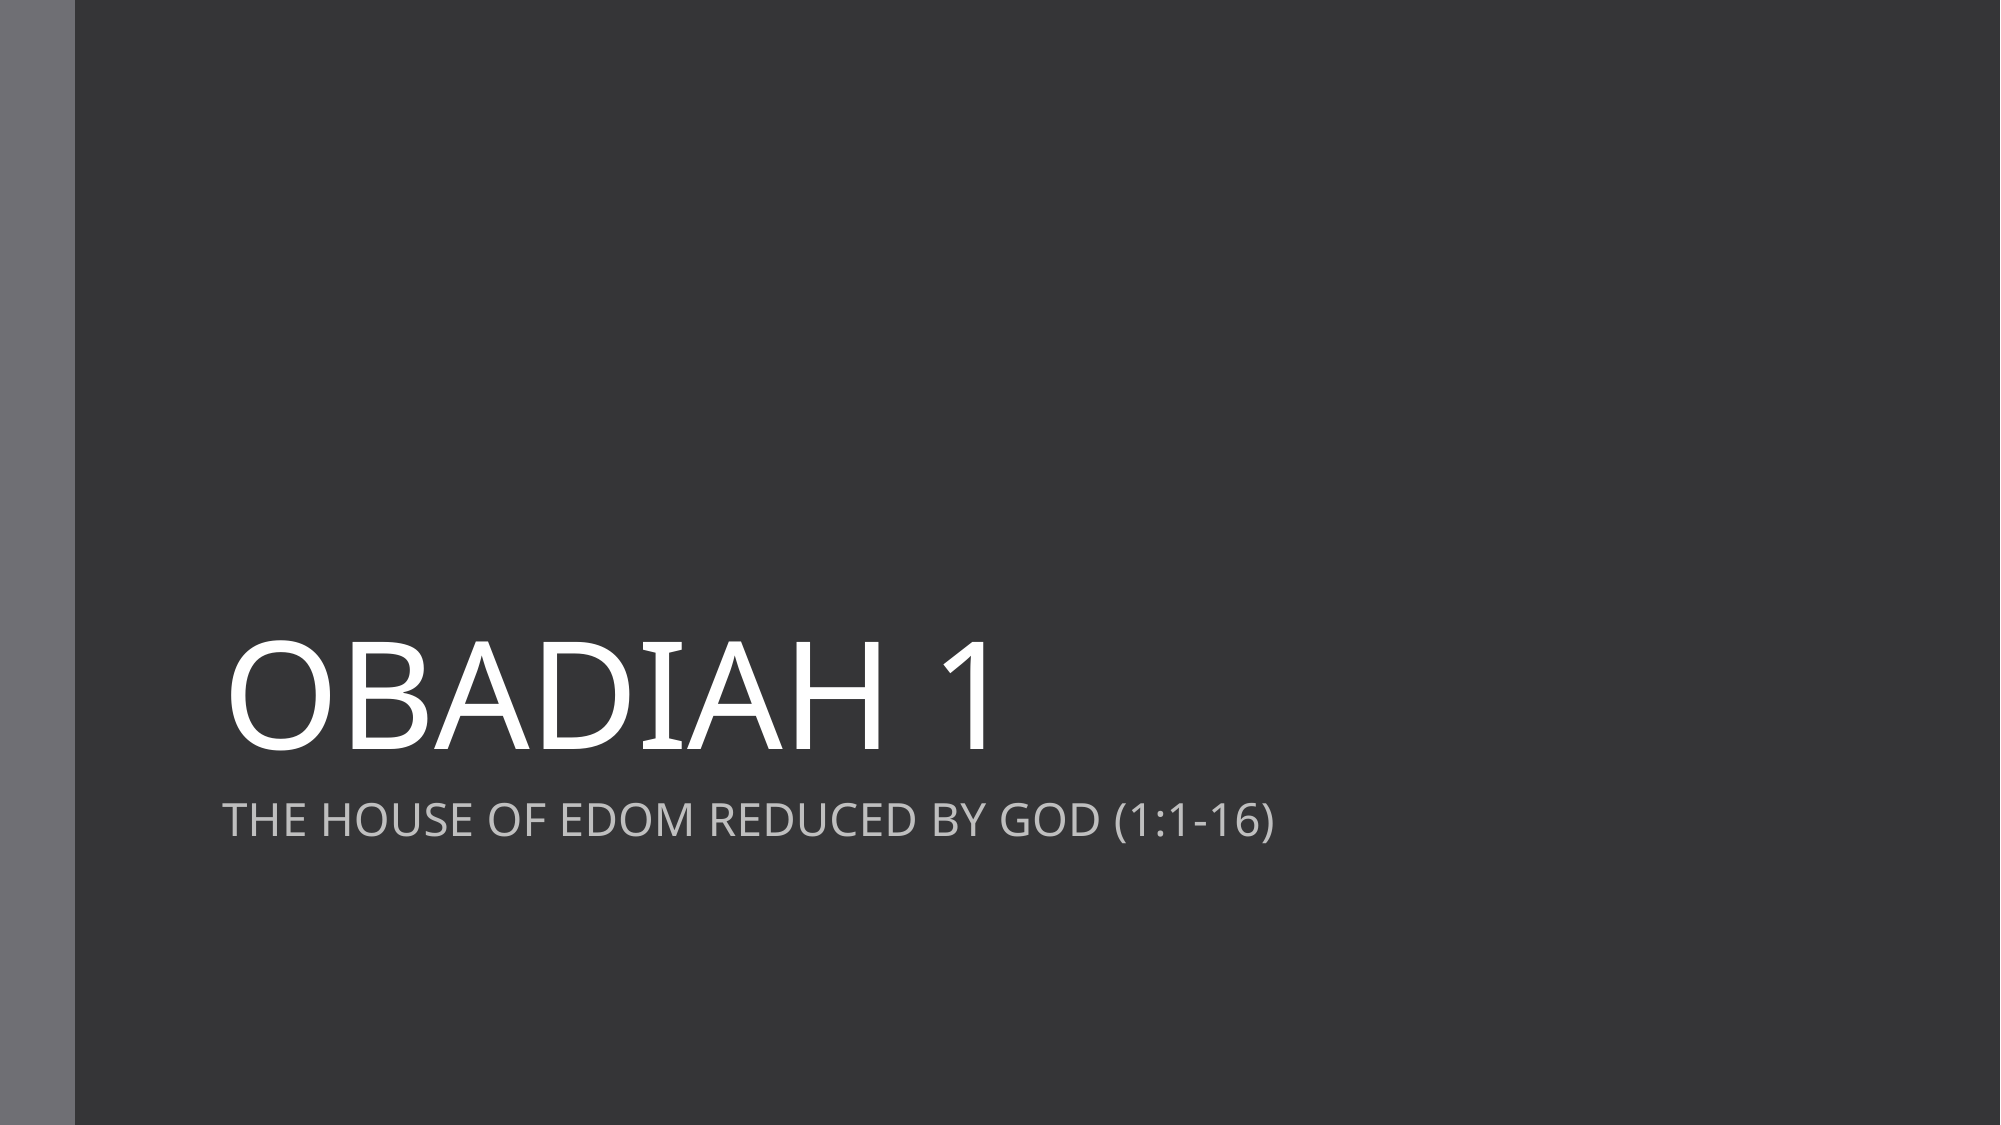

# OBADIAH 1
THE HOUSE OF EDOM REDUCED BY GOD (1:1-16)